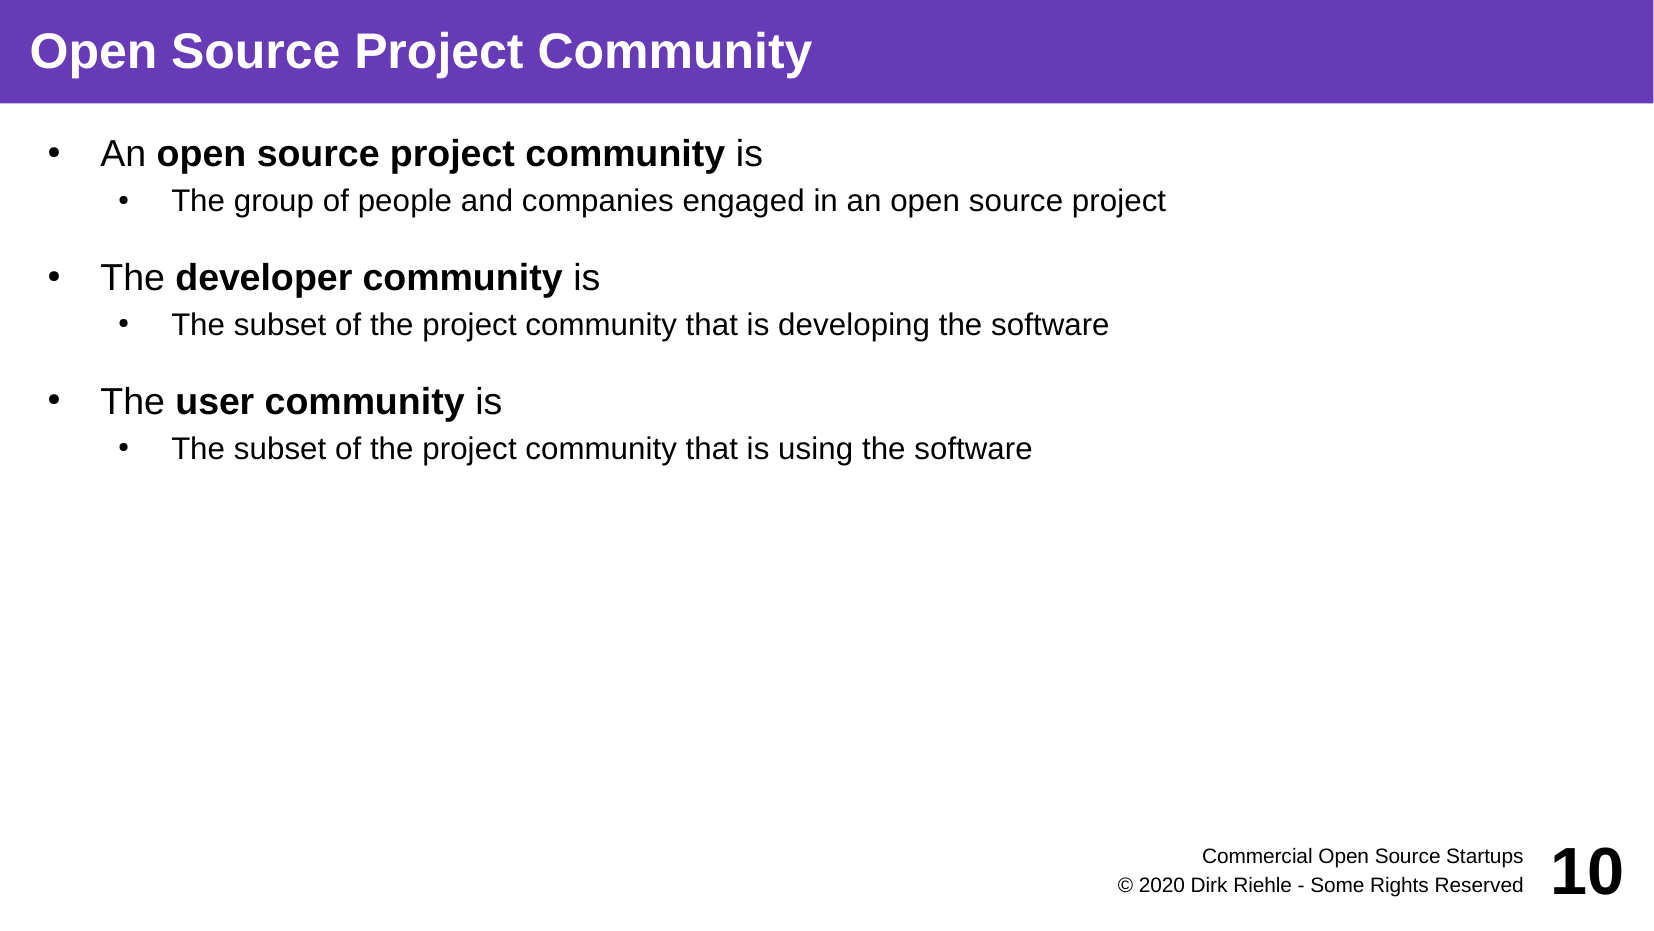

# Open Source Project Community
An open source project community is
The group of people and companies engaged in an open source project
The developer community is
The subset of the project community that is developing the software
The user community is
The subset of the project community that is using the software
Commercial Open Source Startups
10
© 2020 Dirk Riehle - Some Rights Reserved